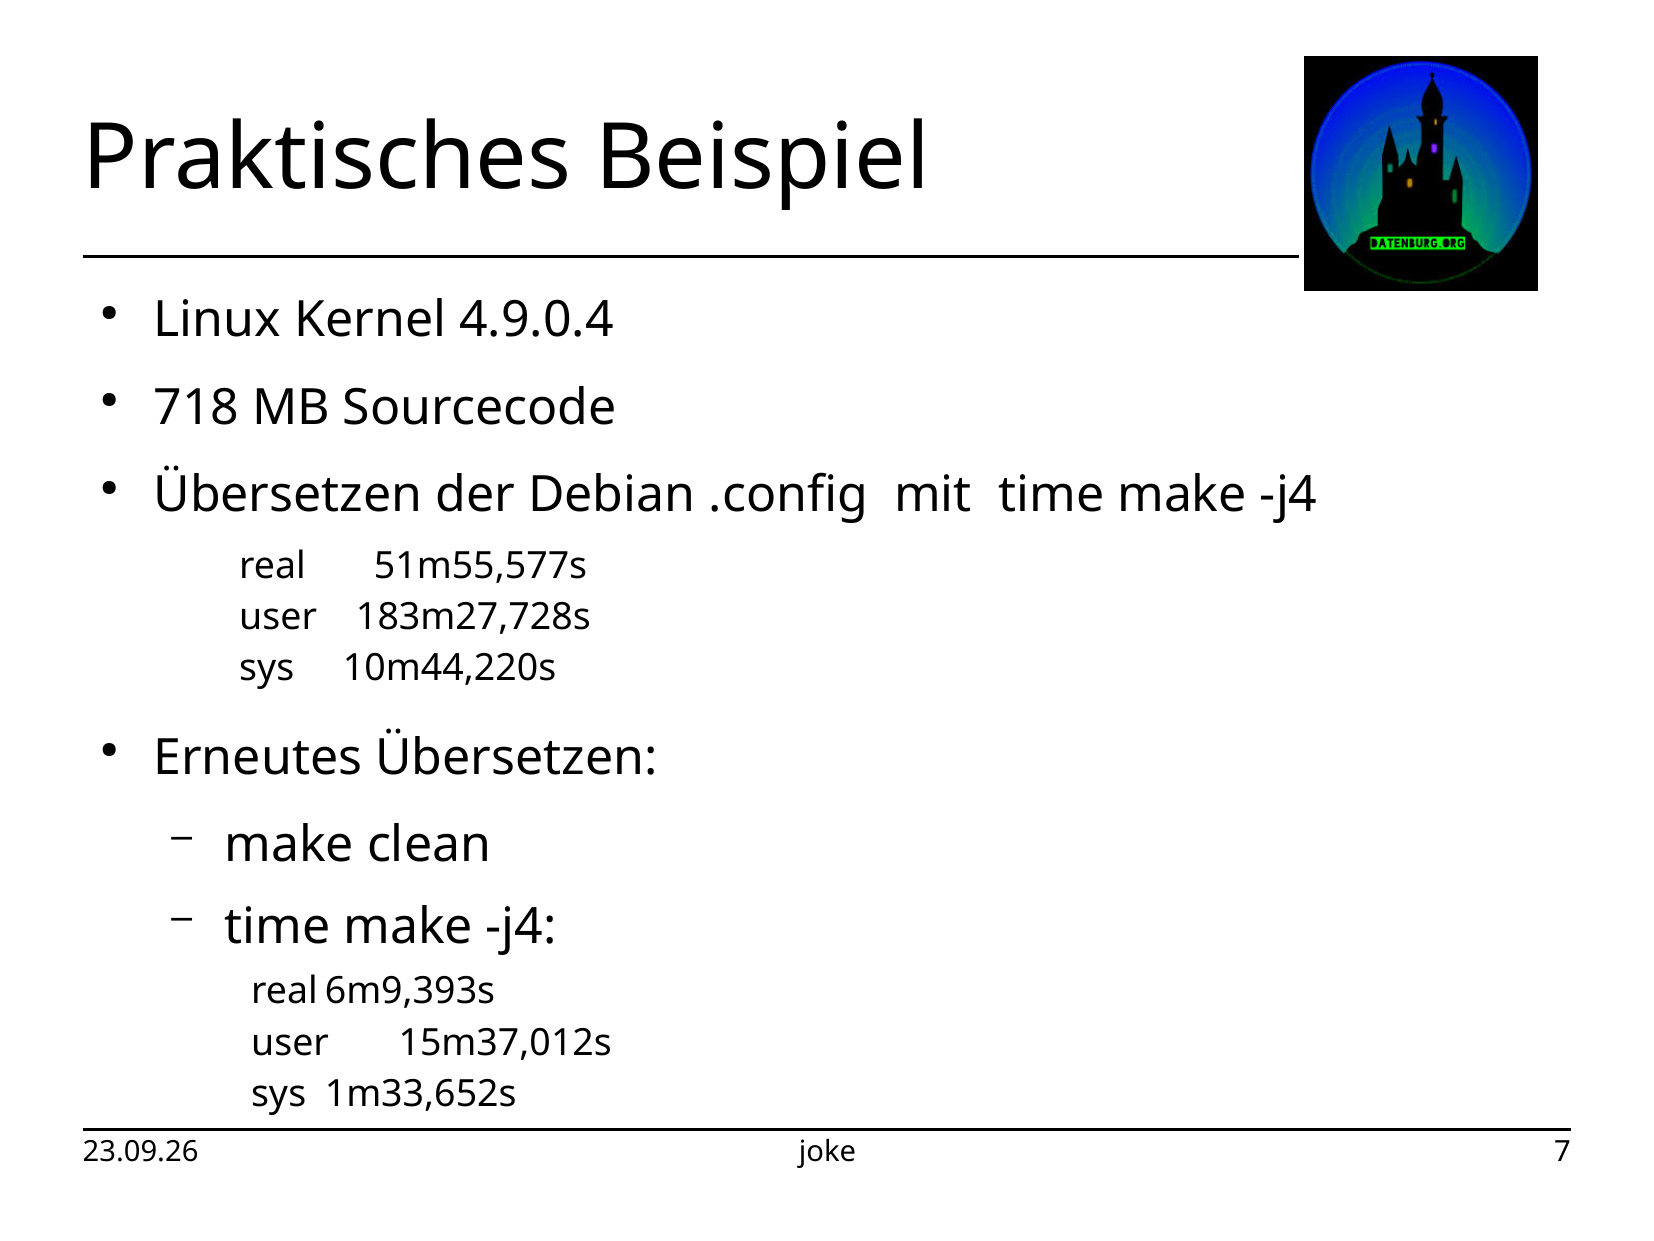

# Praktisches Beispiel
Linux Kernel 4.9.0.4
718 MB Sourcecode
Übersetzen der Debian .config mit time make -j4
Erneutes Übersetzen:
make clean
time make -j4:
real 51m55,577s
user 183m27,728s
sys 10m44,220s
real	6m9,393s
user	15m37,012s
sys	1m33,652s
Chrissi^
7